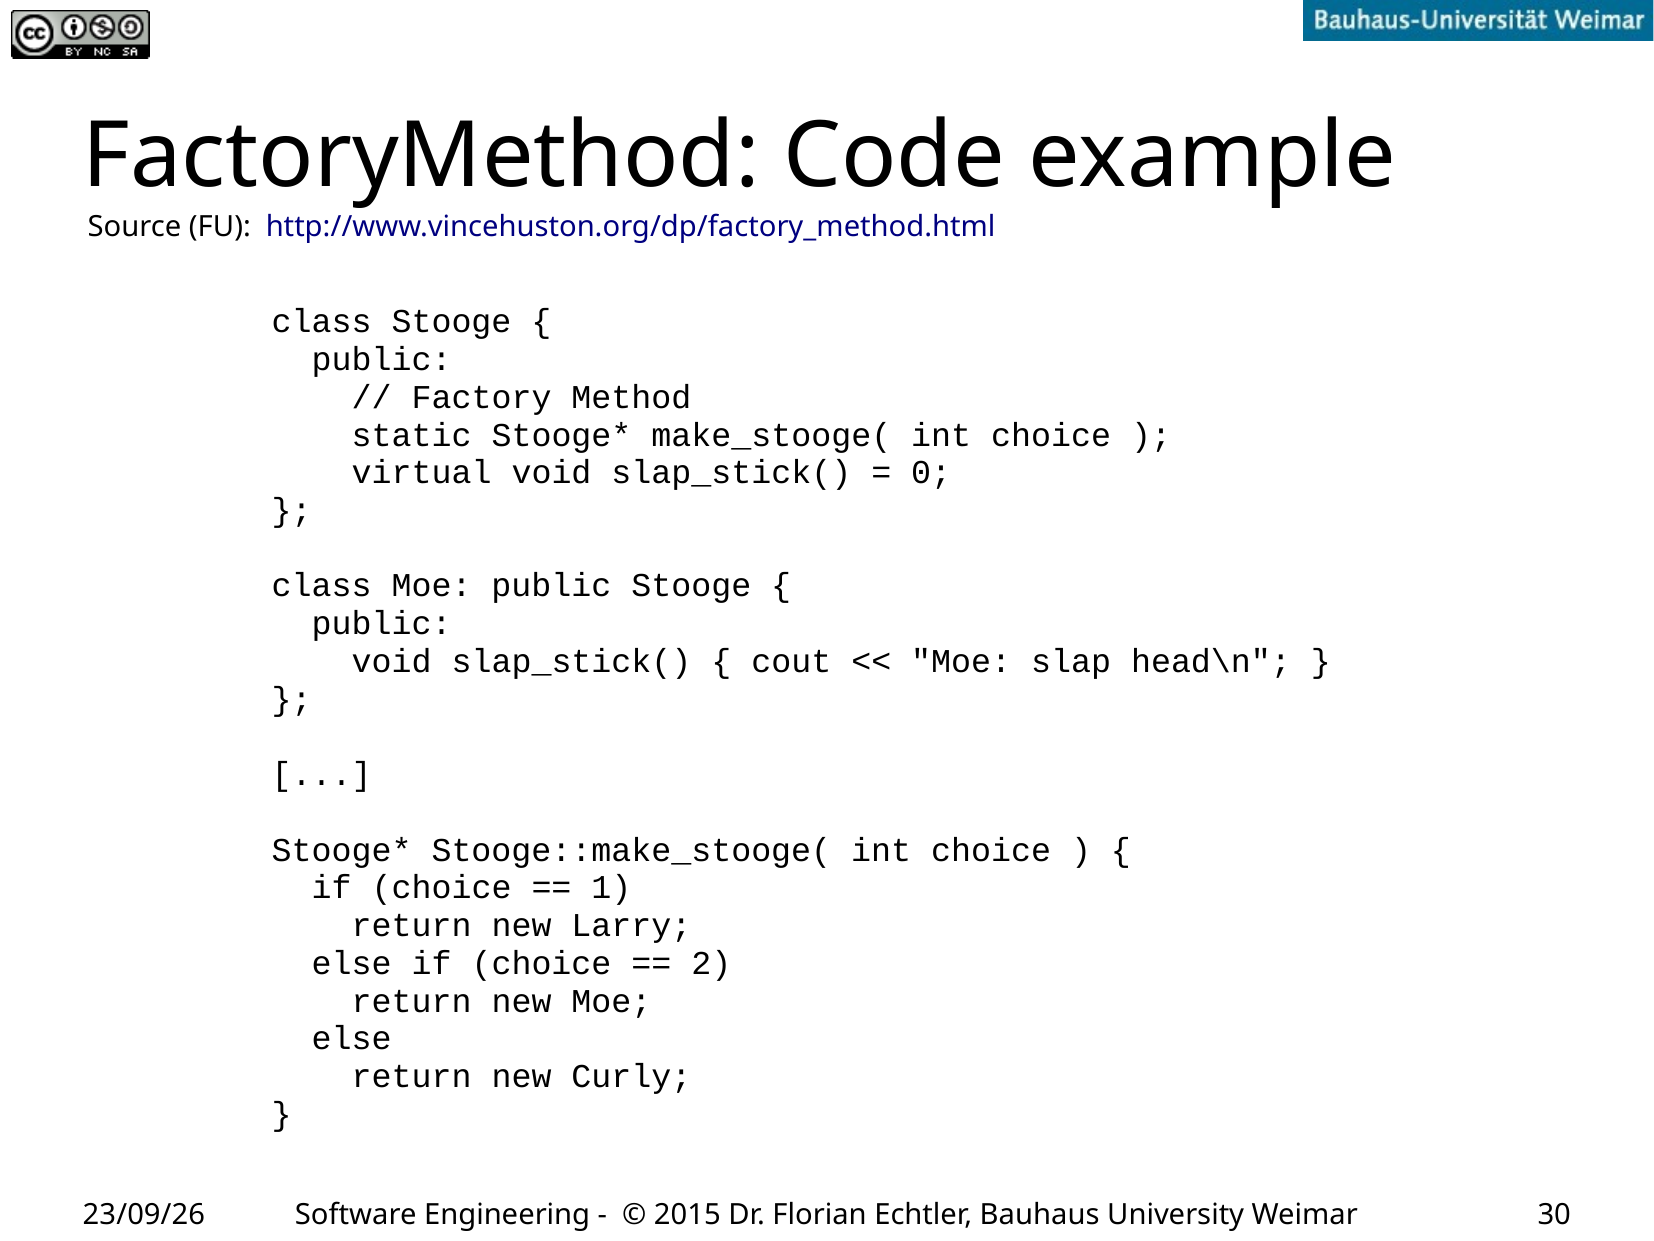

# FactoryMethod: Code example
Source (FU): http://www.vincehuston.org/dp/factory_method.html
class Stooge {
 public:
 // Factory Method
 static Stooge* make_stooge( int choice );
 virtual void slap_stick() = 0;
};
class Moe: public Stooge {
 public:
 void slap_stick() { cout << "Moe: slap head\n"; }
};
[...]
Stooge* Stooge::make_stooge( int choice ) {
 if (choice == 1)
 return new Larry;
 else if (choice == 2)
 return new Moe;
 else
 return new Curly;
}
Software Engineering - © 2015 Dr. Florian Echtler, Bauhaus University Weimar
30